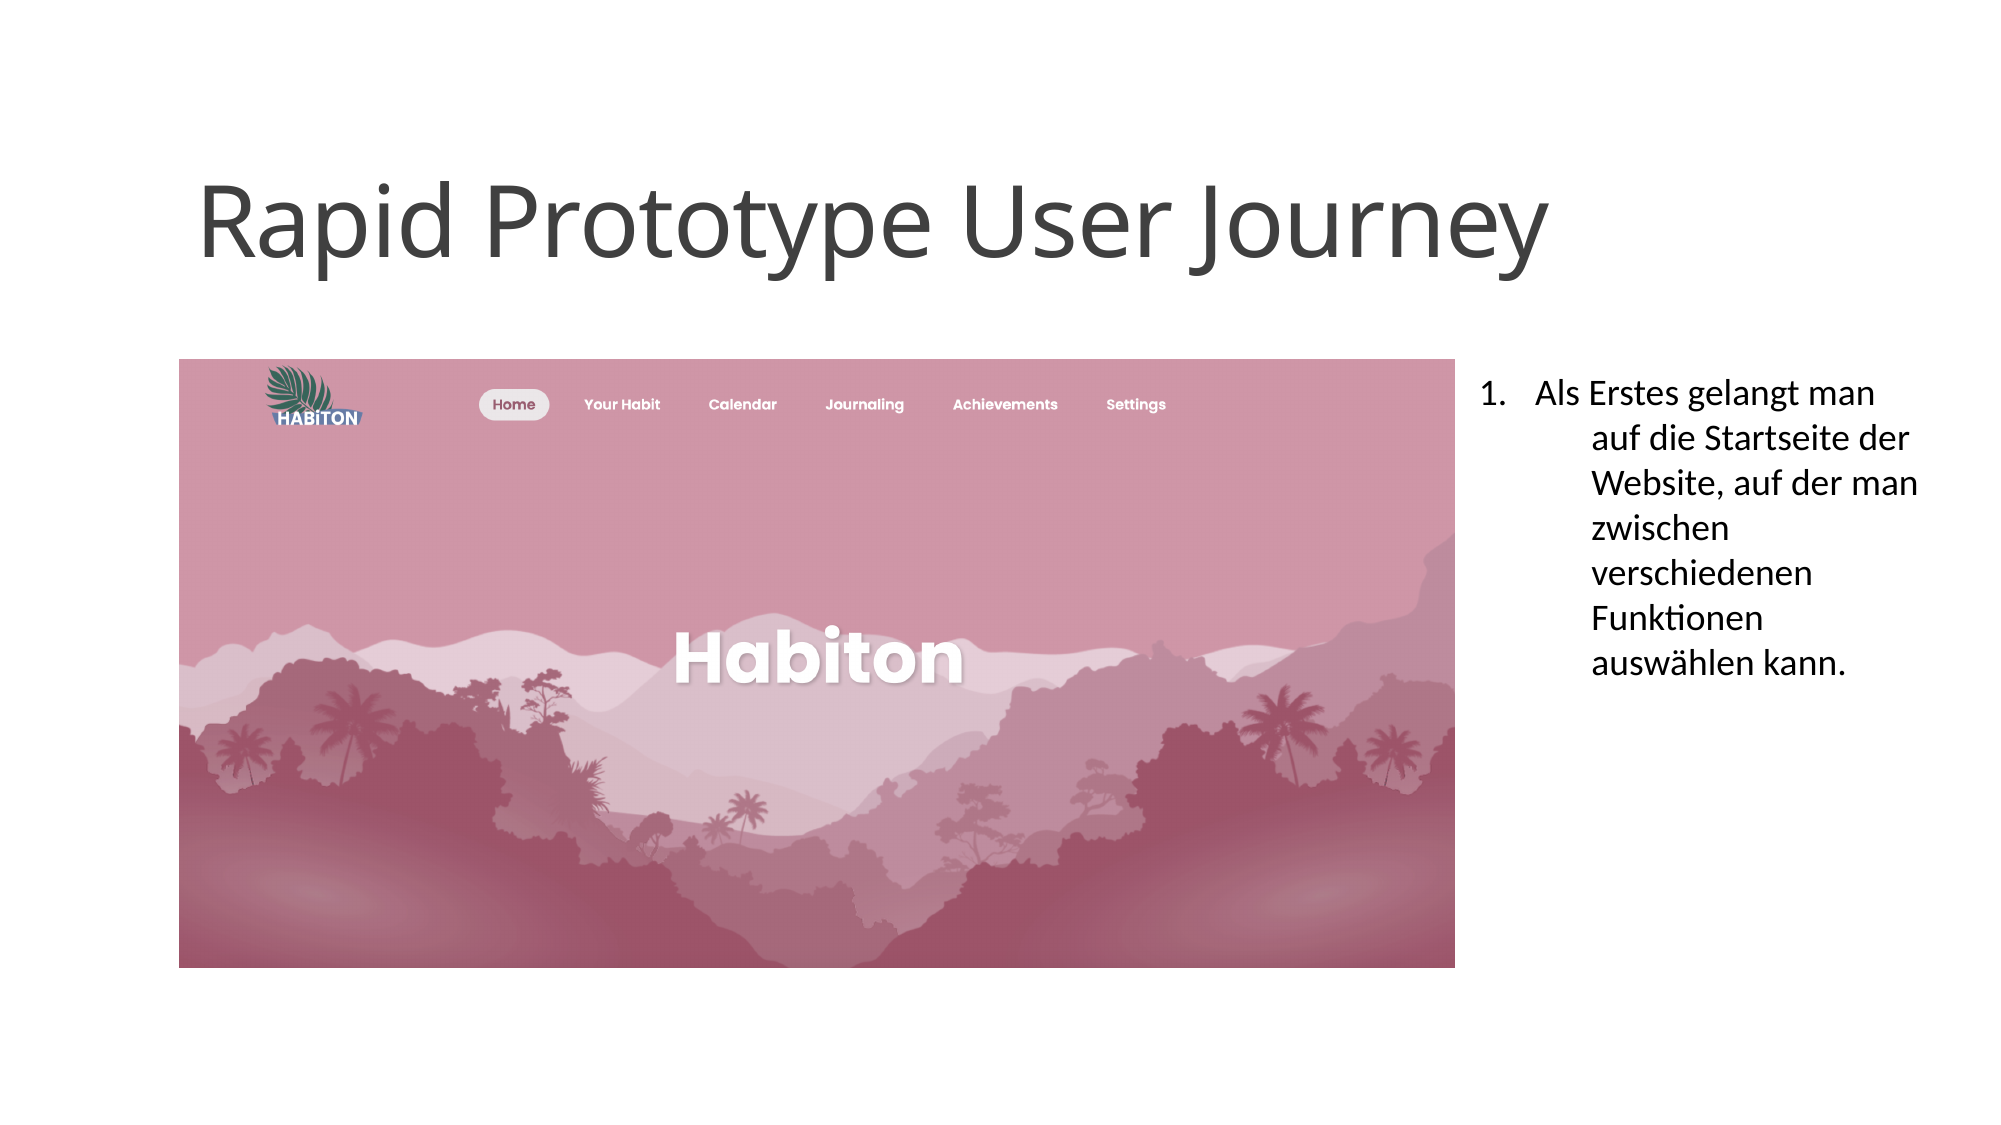

# Rapid Prototype User Journey
Als Erstes gelangt man auf die Startseite der Website, auf der man zwischen verschiedenen Funktionen auswählen kann.